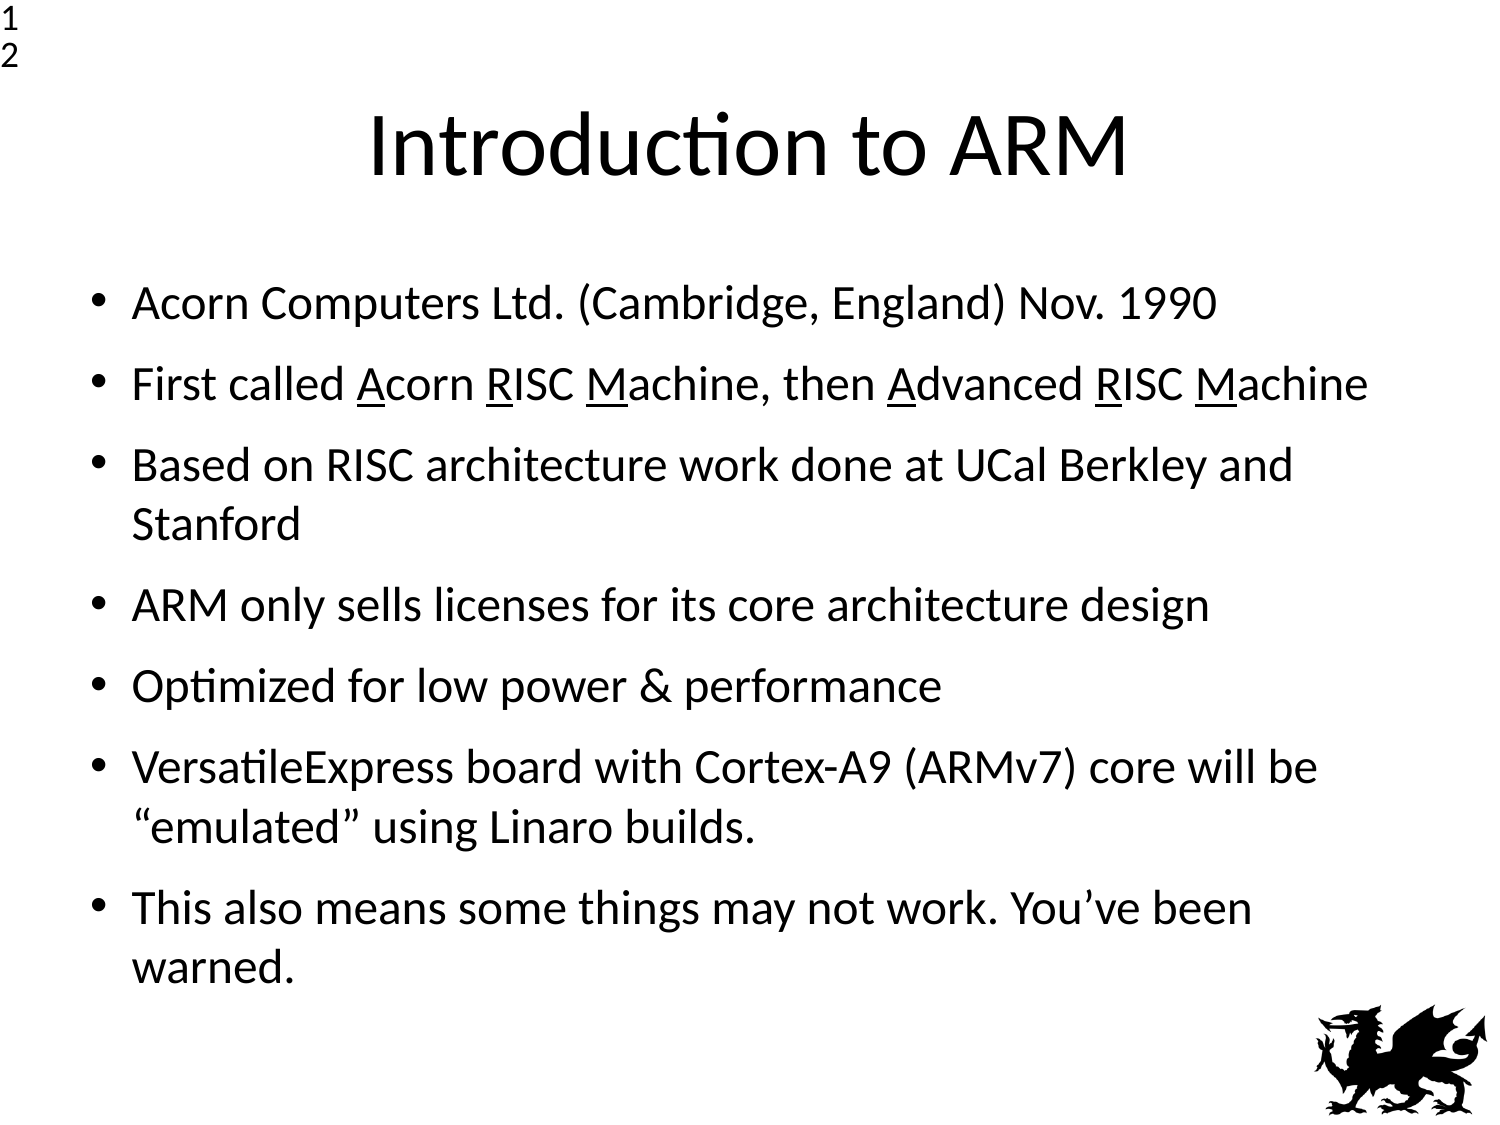

# Introduction to ARM
Acorn Computers Ltd. (Cambridge, England) Nov. 1990
First called Acorn RISC Machine, then Advanced RISC Machine
Based on RISC architecture work done at UCal Berkley and Stanford
ARM only sells licenses for its core architecture design
Optimized for low power & performance
VersatileExpress board with Cortex-A9 (ARMv7) core will be “emulated” using Linaro builds.
This also means some things may not work. You’ve been warned.